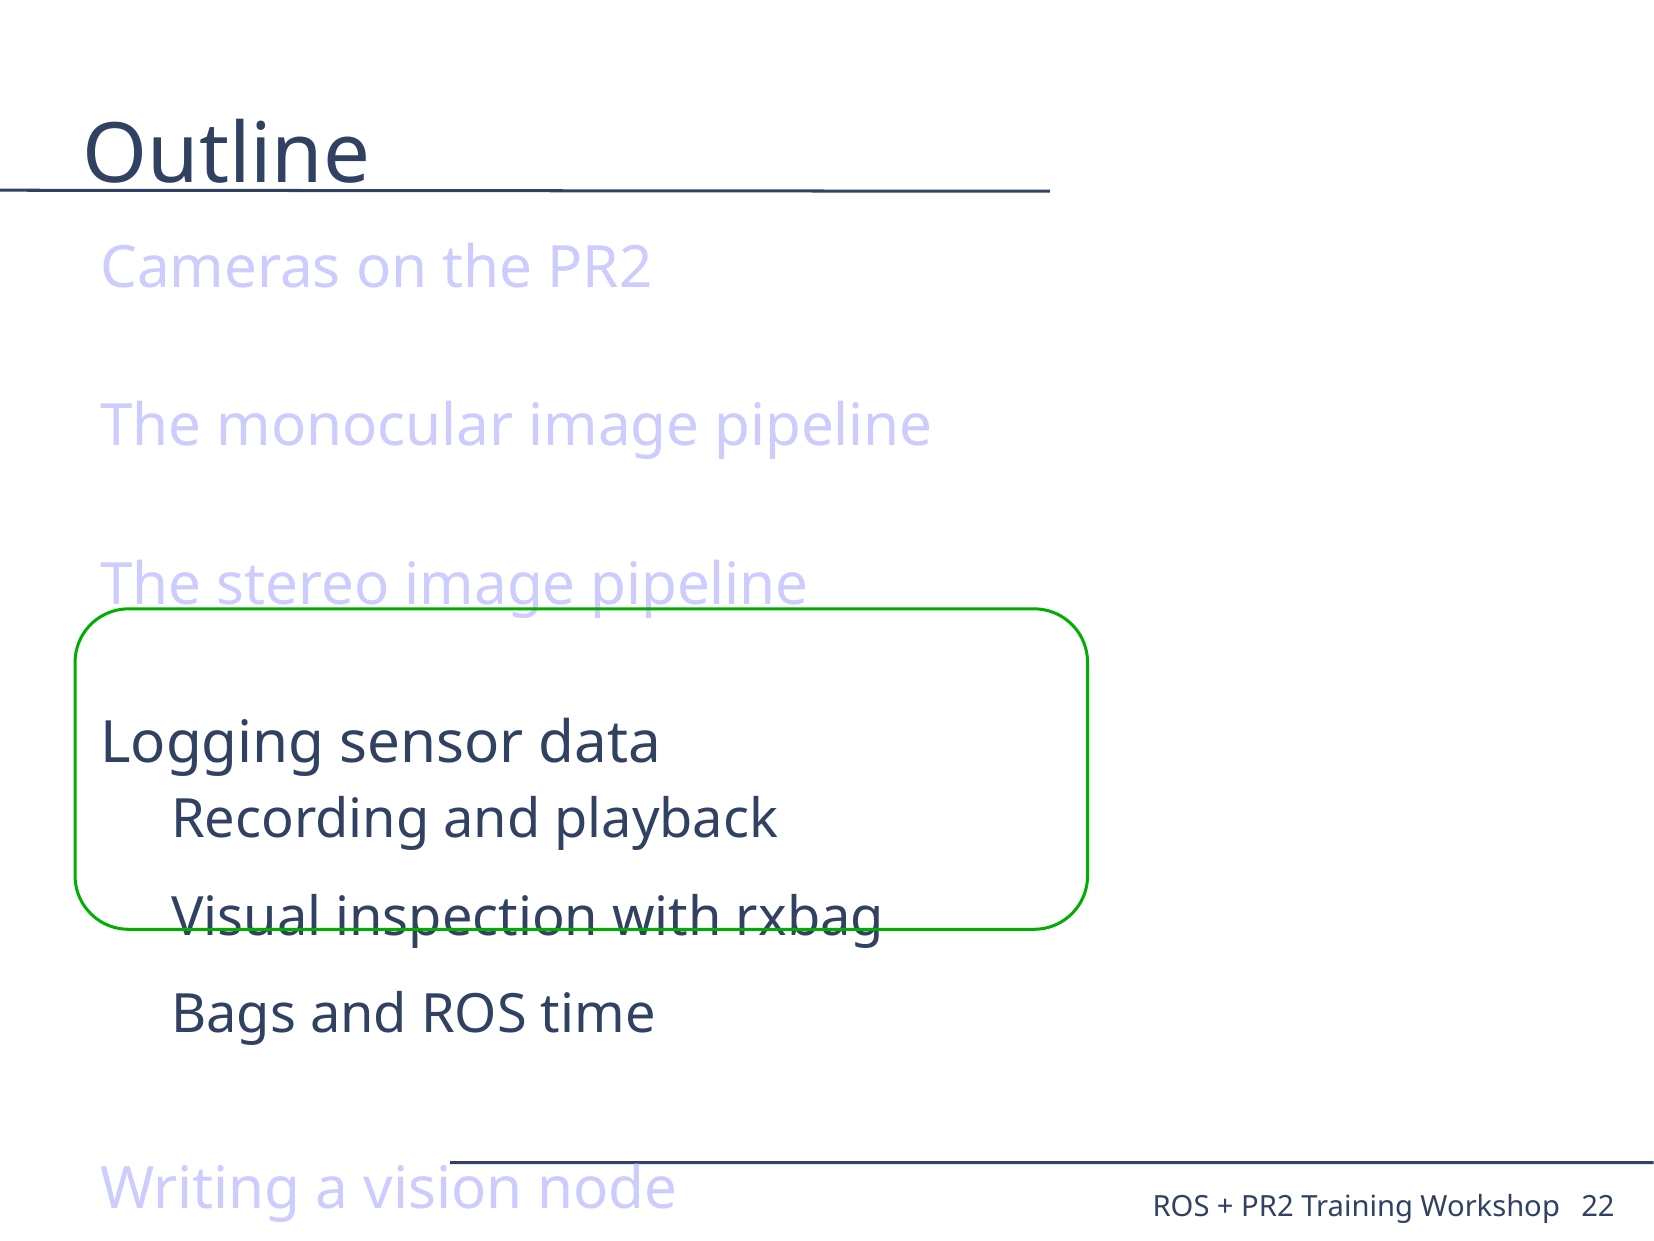

# Outline
Cameras on the PR2
The monocular image pipeline
The stereo image pipeline
Logging sensor data
Recording and playback
Visual inspection with rxbag
Bags and ROS time
Writing a vision node